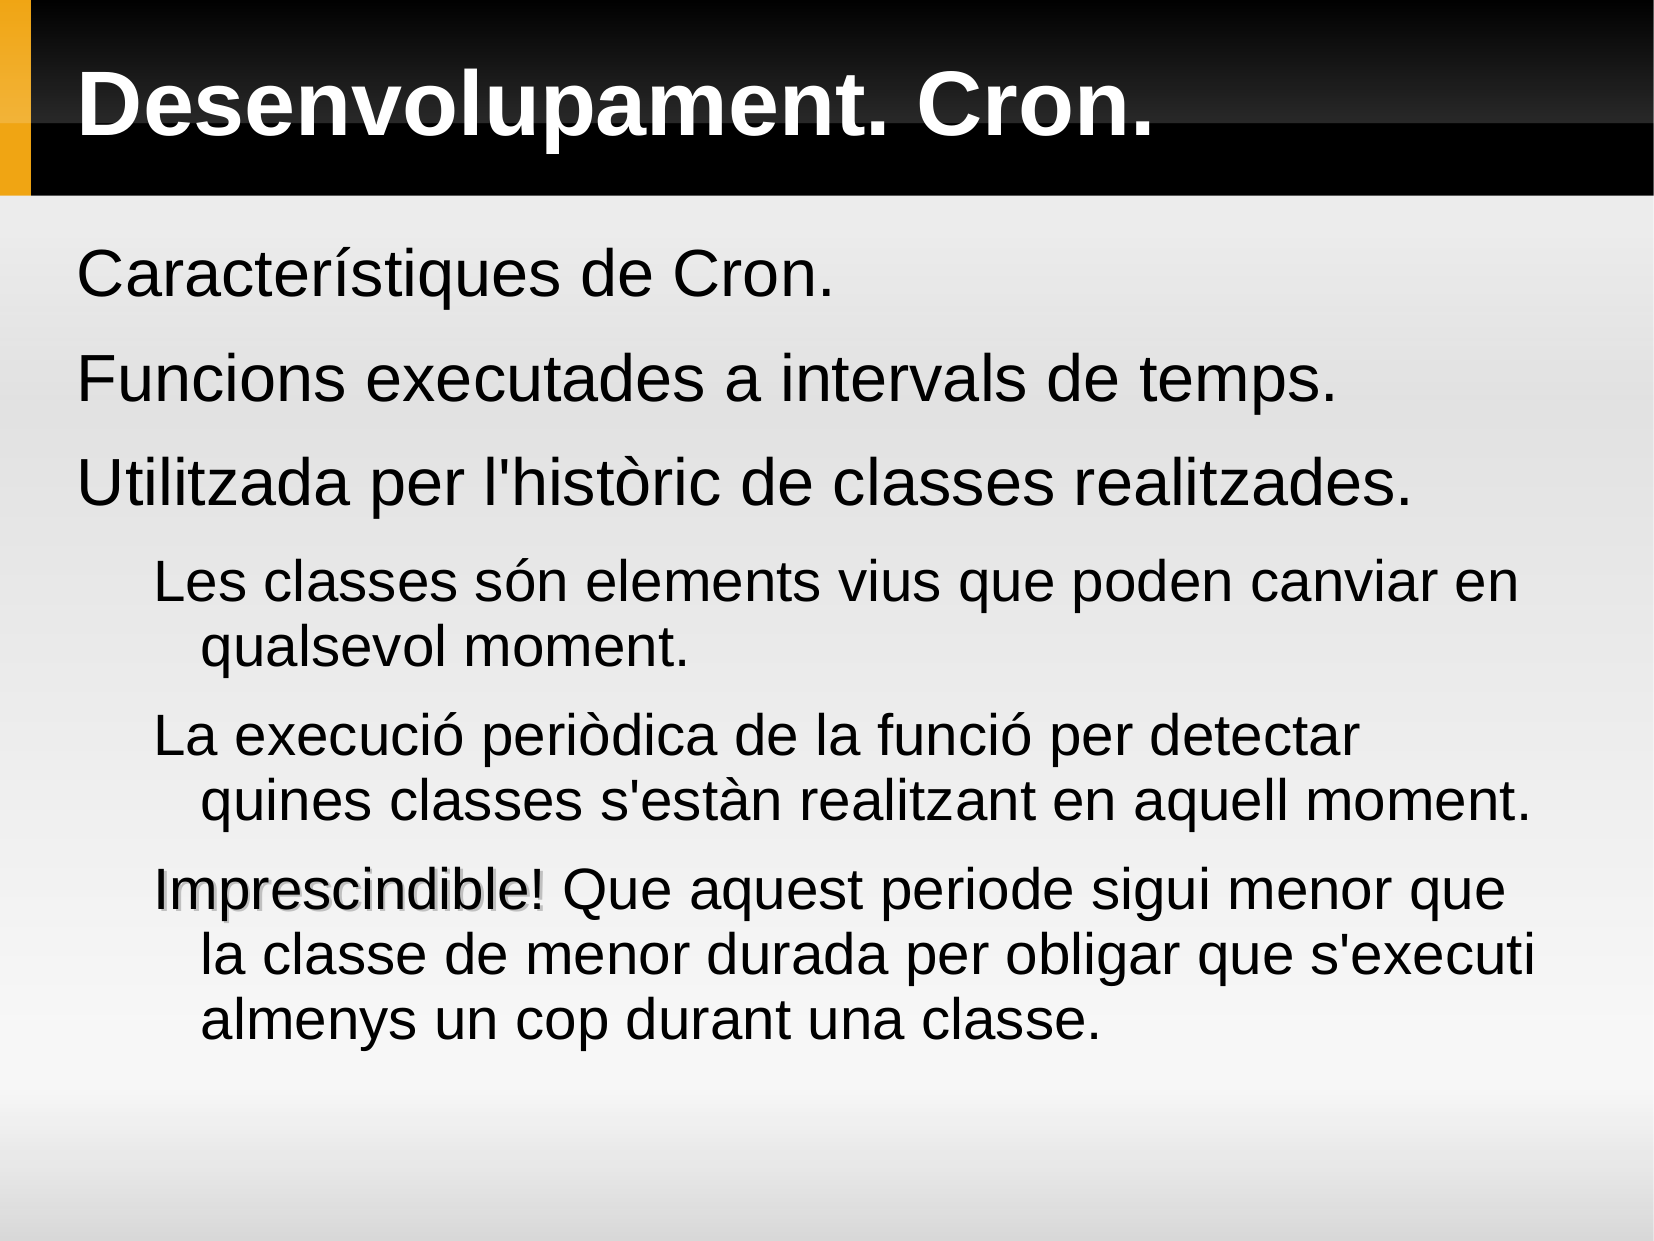

Desenvolupament. Cron.
# Característiques de Cron.
Funcions executades a intervals de temps.
Utilitzada per l'històric de classes realitzades.
Les classes són elements vius que poden canviar en qualsevol moment.
La execució periòdica de la funció per detectar quines classes s'estàn realitzant en aquell moment.
Imprescindible! Que aquest periode sigui menor que la classe de menor durada per obligar que s'executi almenys un cop durant una classe.